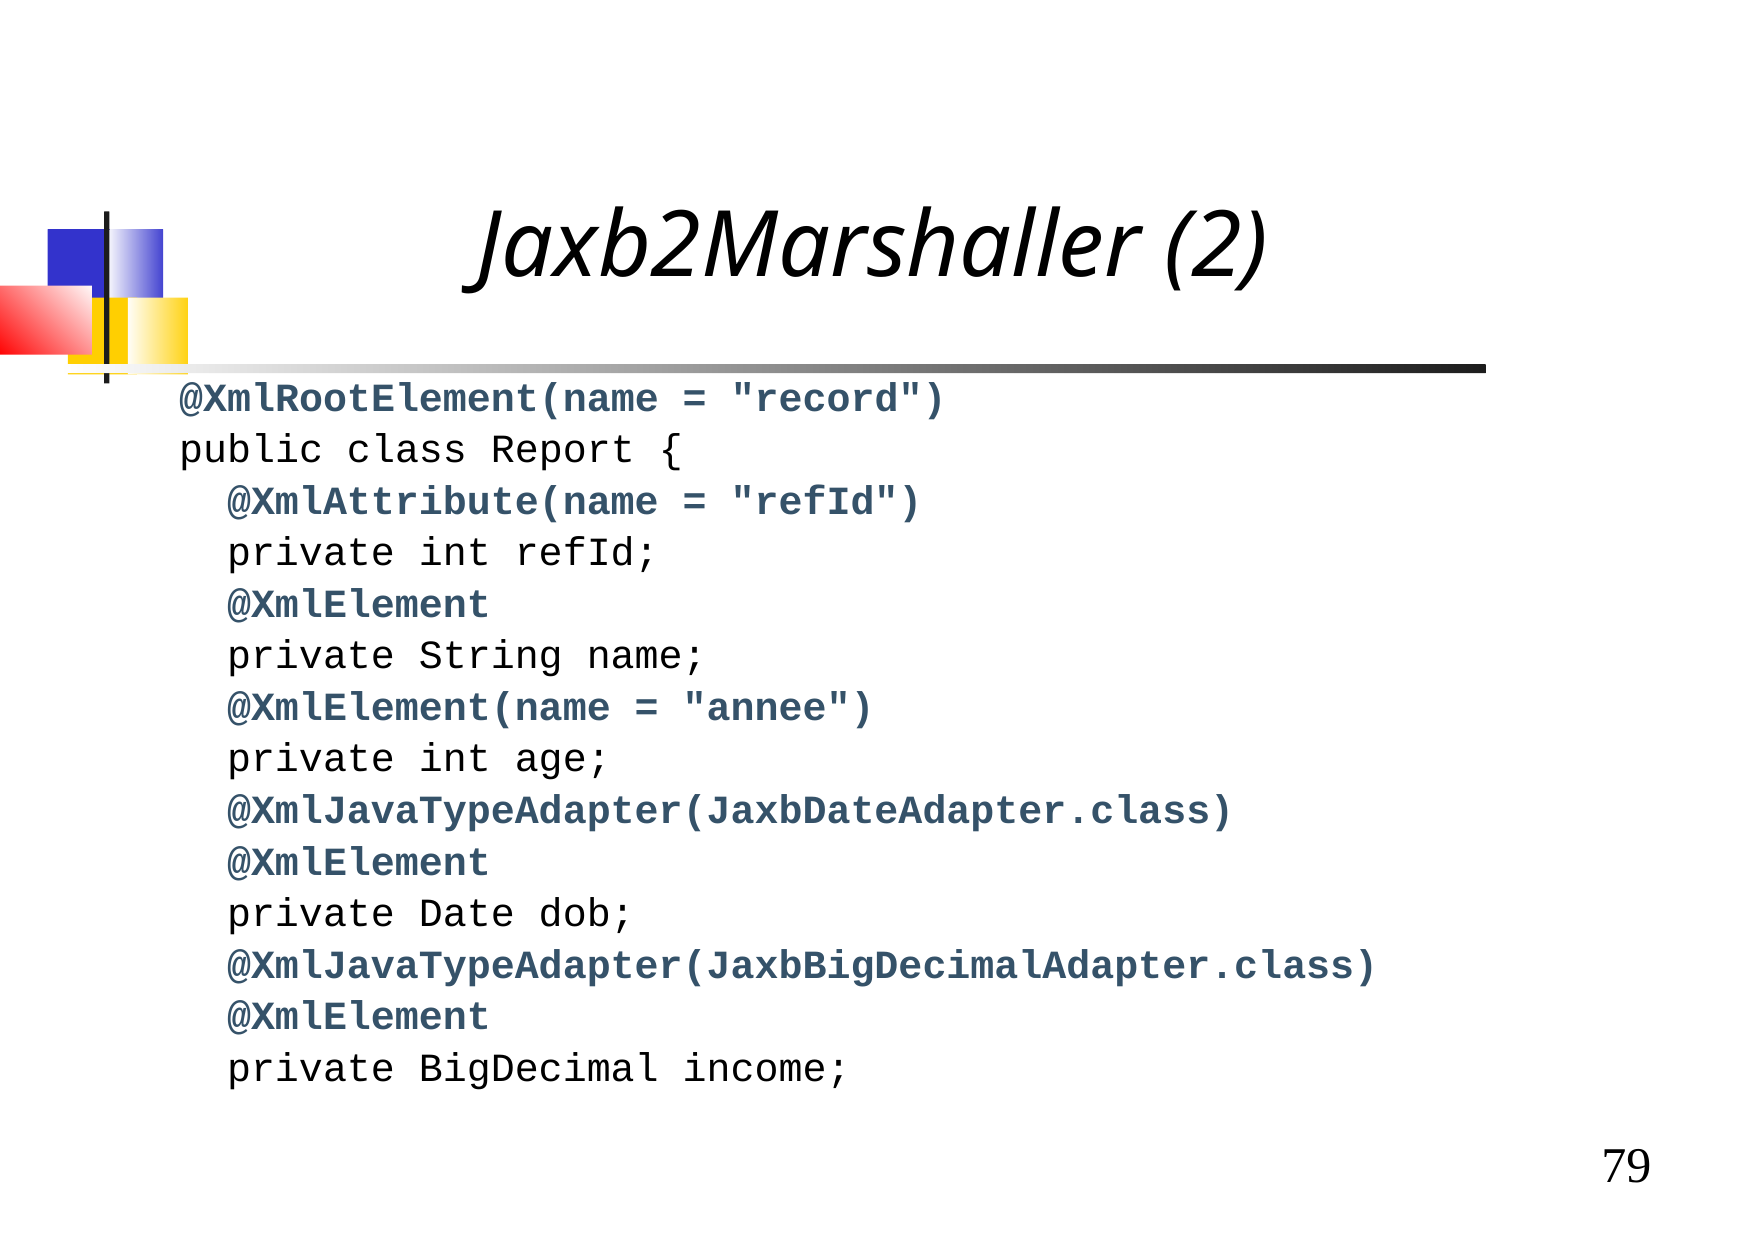

# Jaxb2Marshaller (2)
@XmlRootElement(name = "record")
public class Report {
 @XmlAttribute(name = "refId")
 private int refId;
 @XmlElement
 private String name;
 @XmlElement(name = "annee")
 private int age;
 @XmlJavaTypeAdapter(JaxbDateAdapter.class)
 @XmlElement
 private Date dob;
 @XmlJavaTypeAdapter(JaxbBigDecimalAdapter.class)
 @XmlElement
 private BigDecimal income;